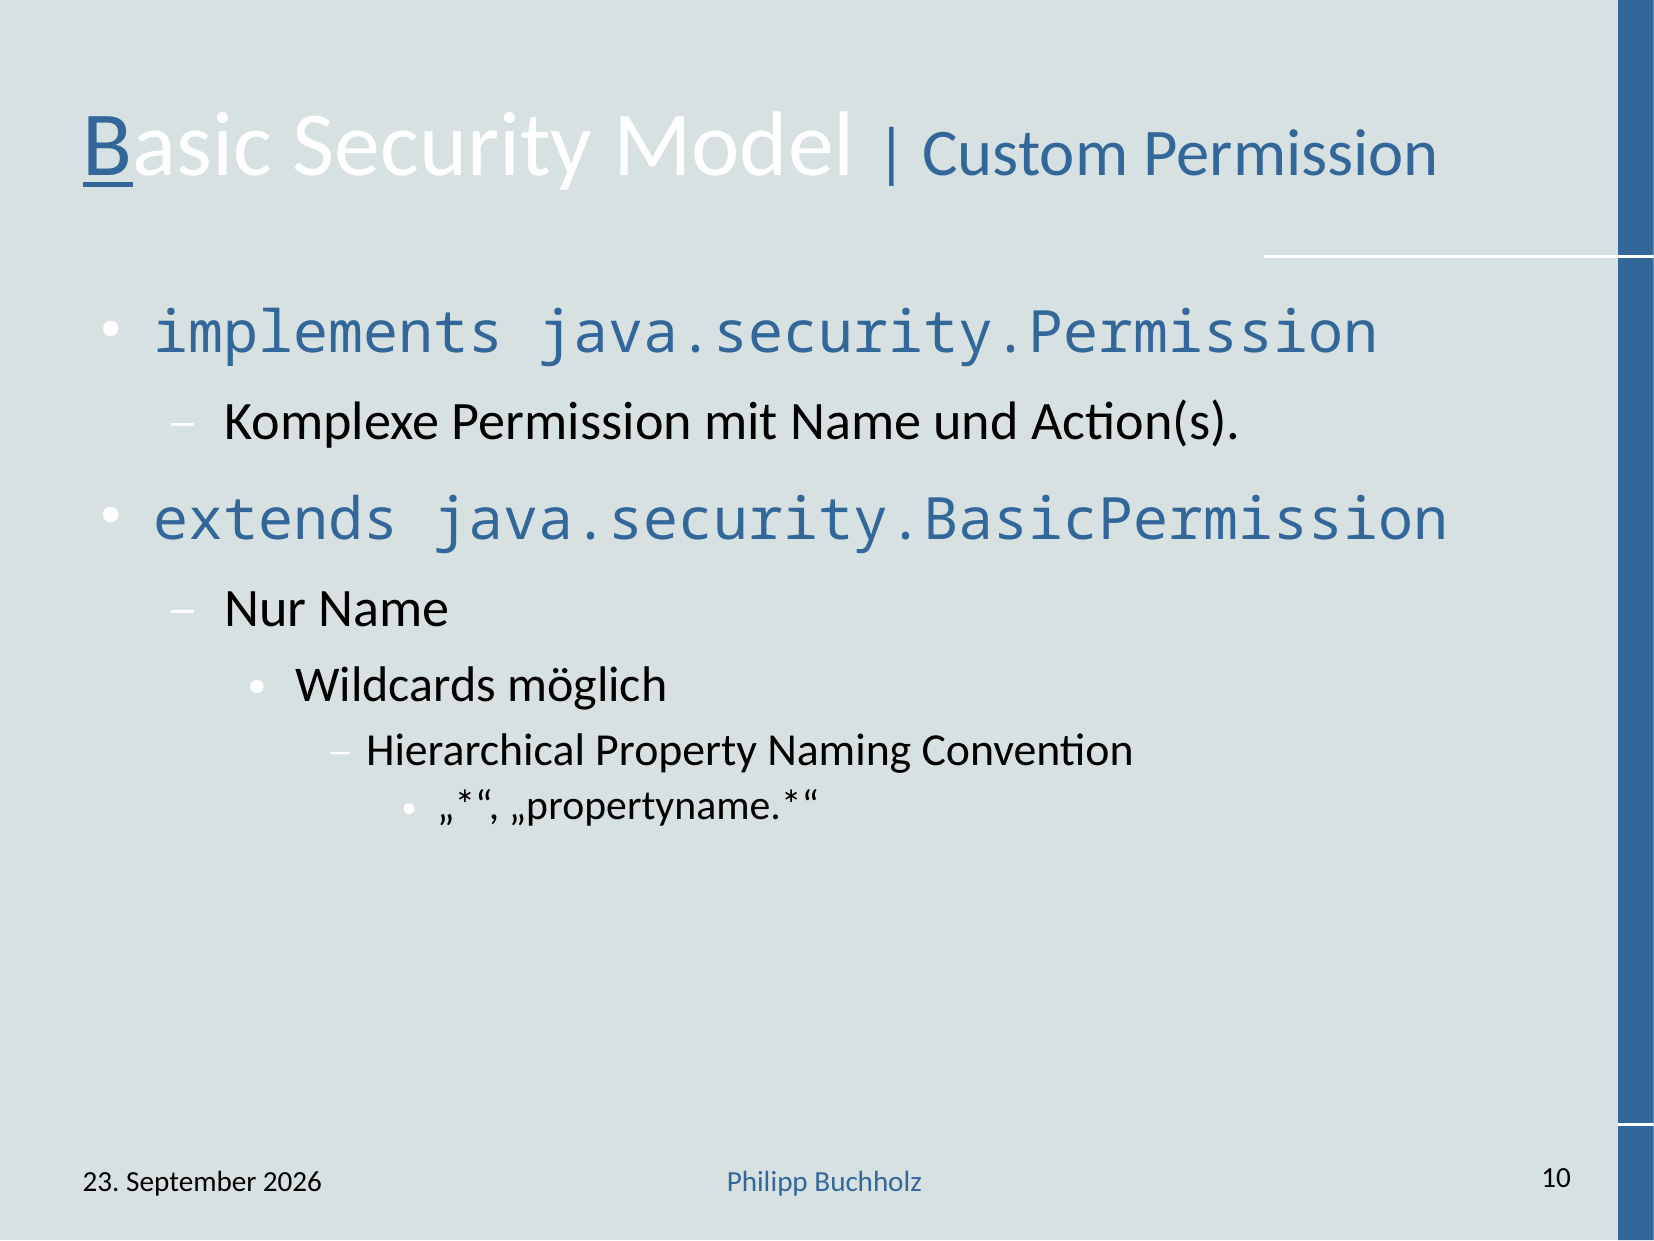

# Basic Security Model | Custom Permission
implements java.security.Permission
Komplexe Permission mit Name und Action(s).
extends java.security.BasicPermission
Nur Name
Wildcards möglich
Hierarchical Property Naming Convention
„*“, „propertyname.*“
10